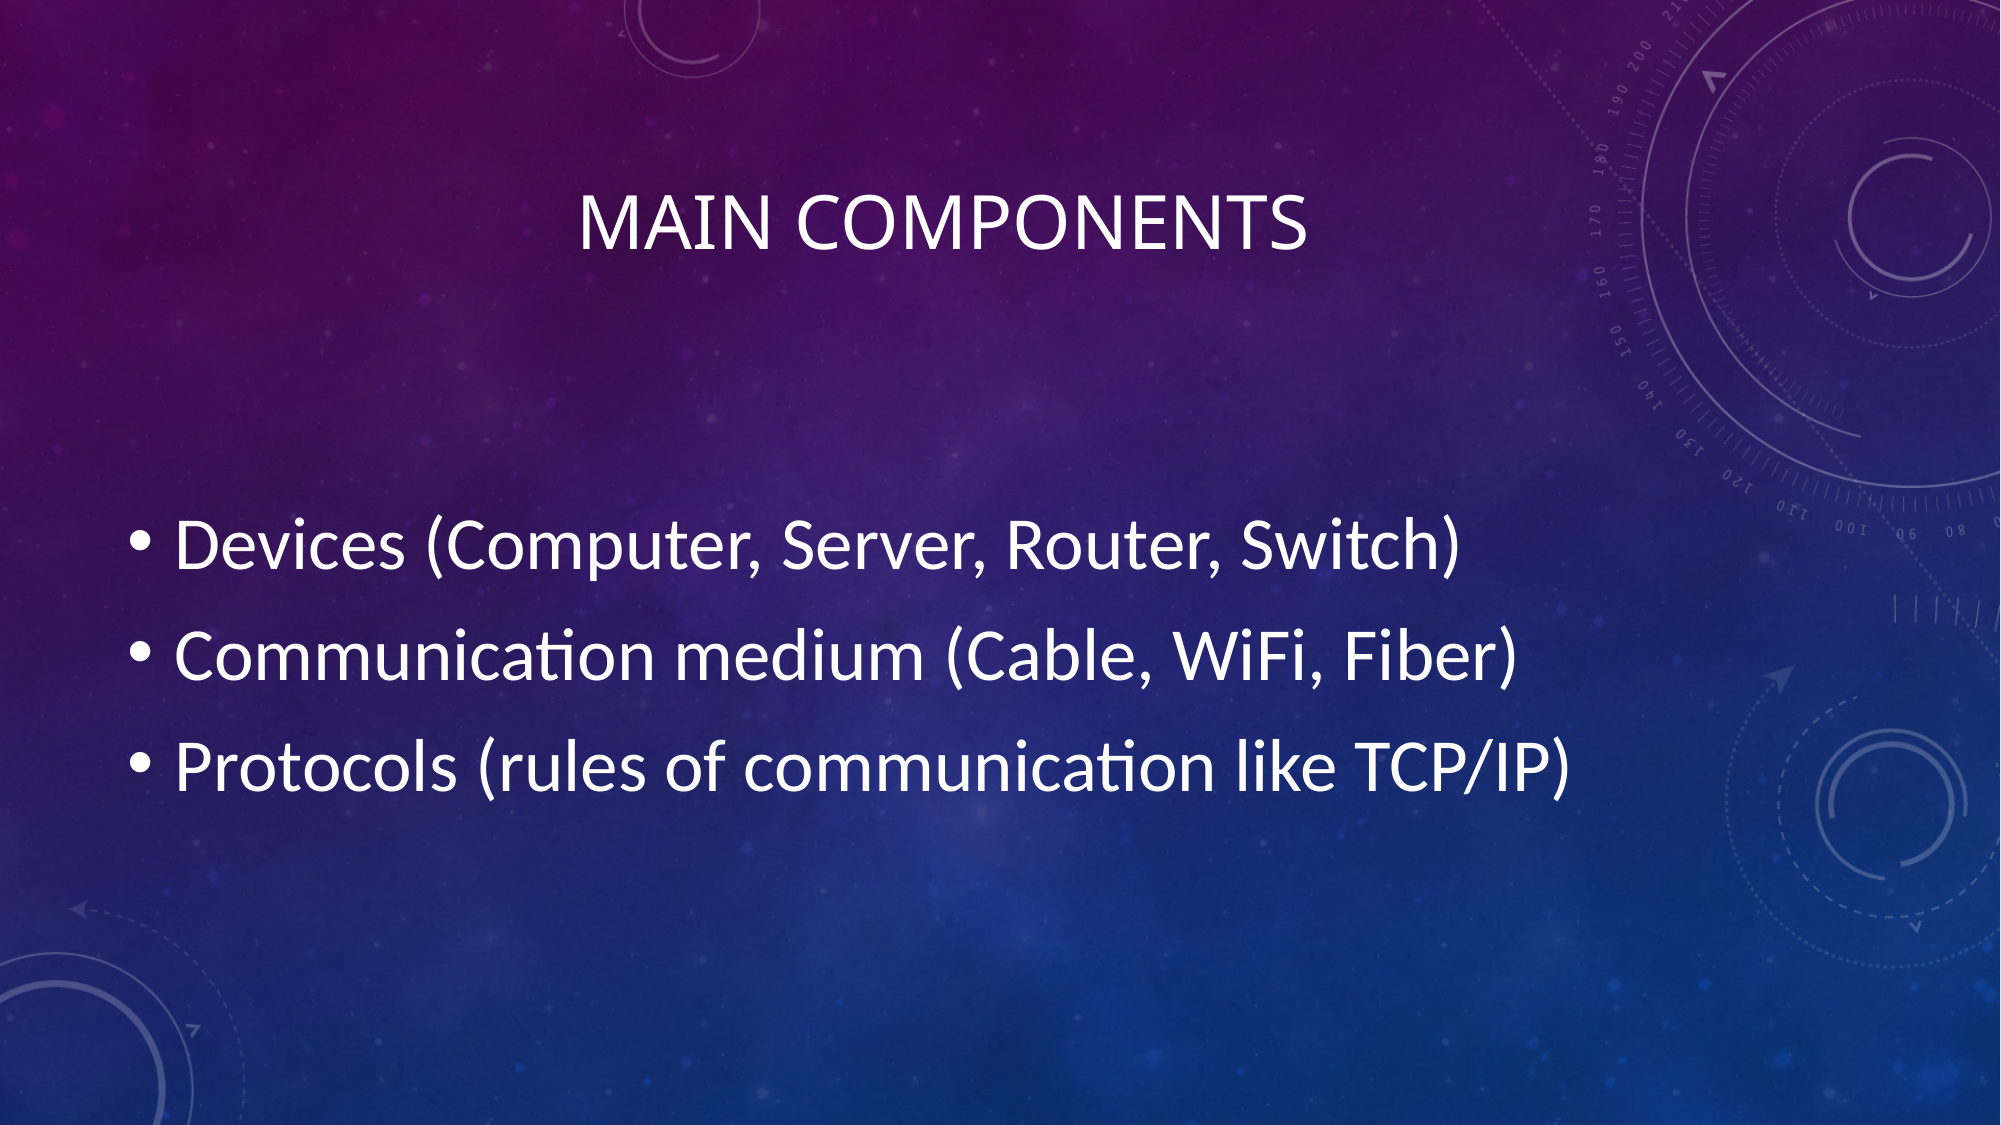

# Main components
Devices (Computer, Server, Router, Switch)
Communication medium (Cable, WiFi, Fiber)
Protocols (rules of communication like TCP/IP)